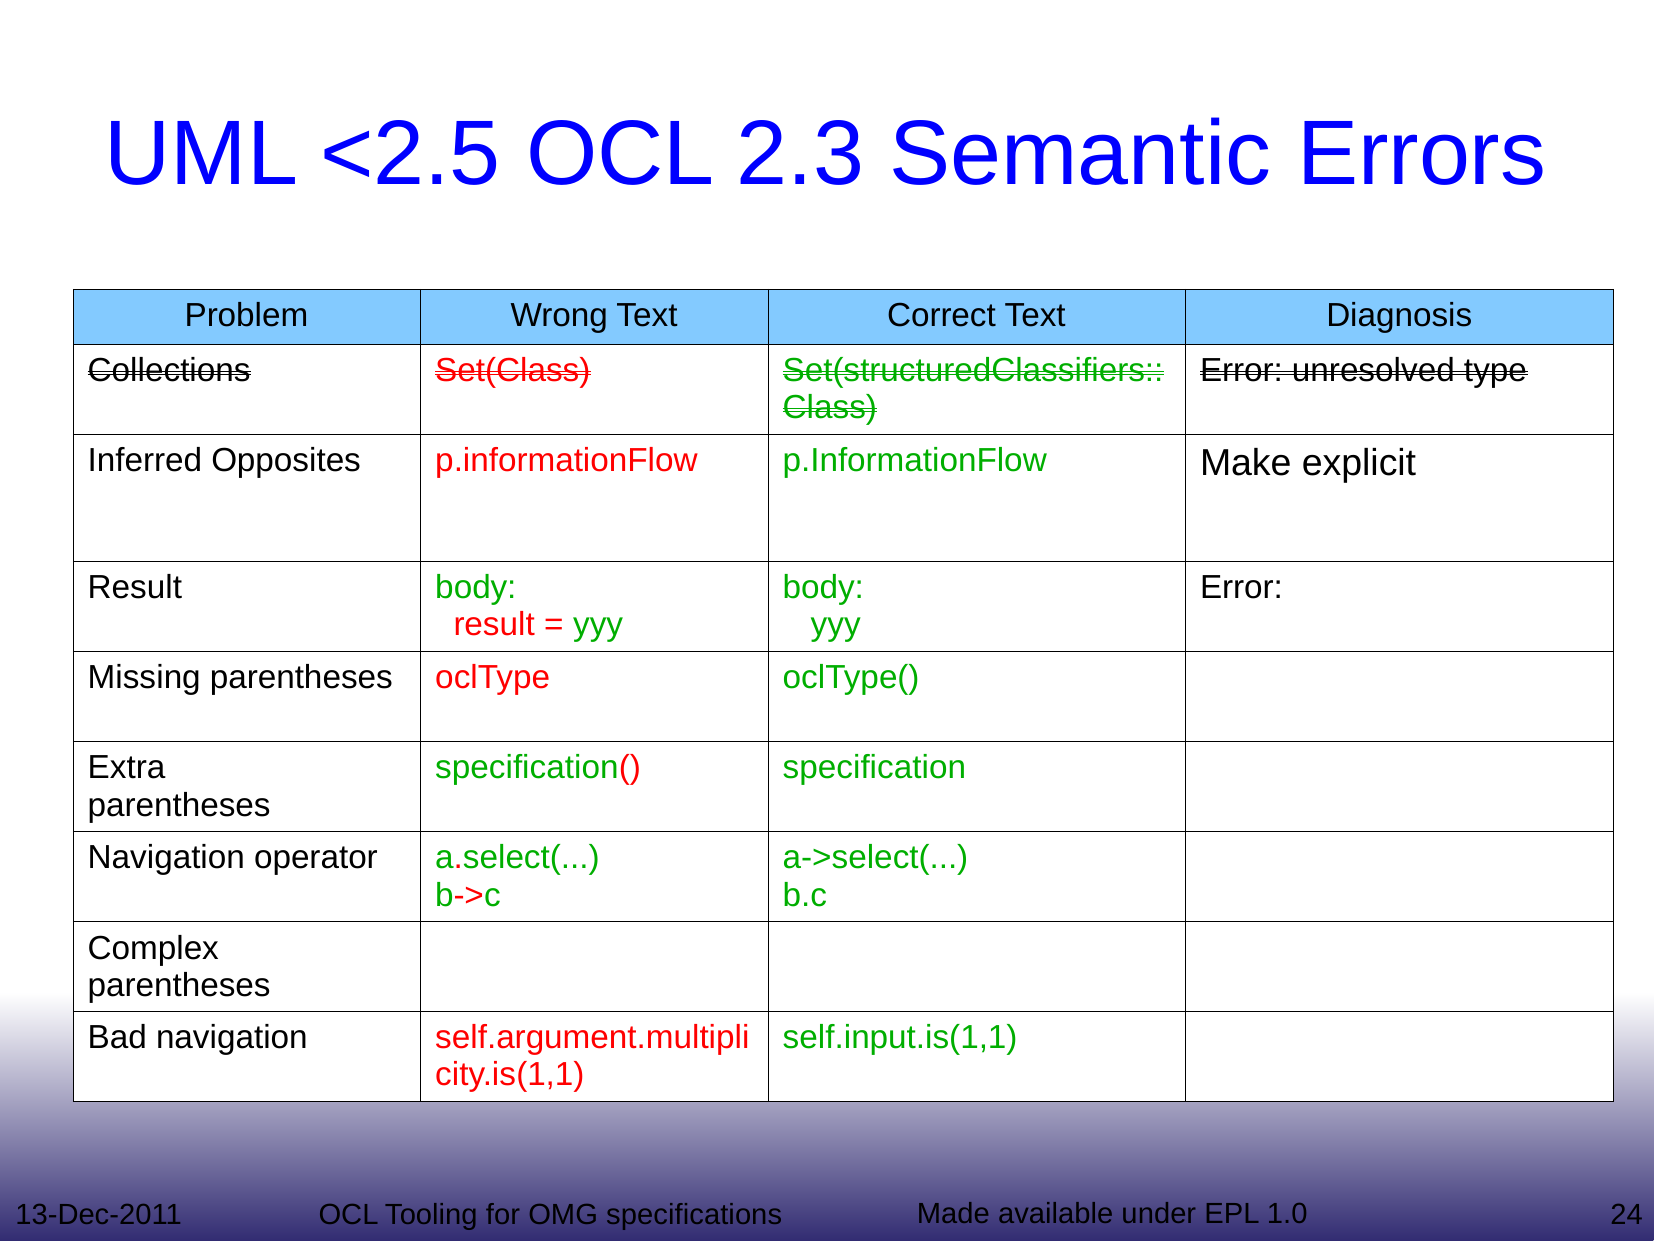

# UML <2.5 OCL 2.3 Semantic Errors
| Problem | Wrong Text | Correct Text | Diagnosis |
| --- | --- | --- | --- |
| Collections | Set(Class) | Set(structuredClassifiers::Class) | Error: unresolved type |
| Inferred Opposites | p.informationFlow | p.InformationFlow | Make explicit |
| Result | body: result = yyy | body: yyy | Error: |
| Missing parentheses | oclType | oclType() | |
| Extra parentheses | specification() | specification | |
| Navigation operator | a.select(...) b->c | a->select(...) b.c | |
| Complex parentheses | | | |
| Bad navigation | self.argument.multiplicity.is(1,1) | self.input.is(1,1) | |
13-Dec-2011
OCL Tooling for OMG specifications
24